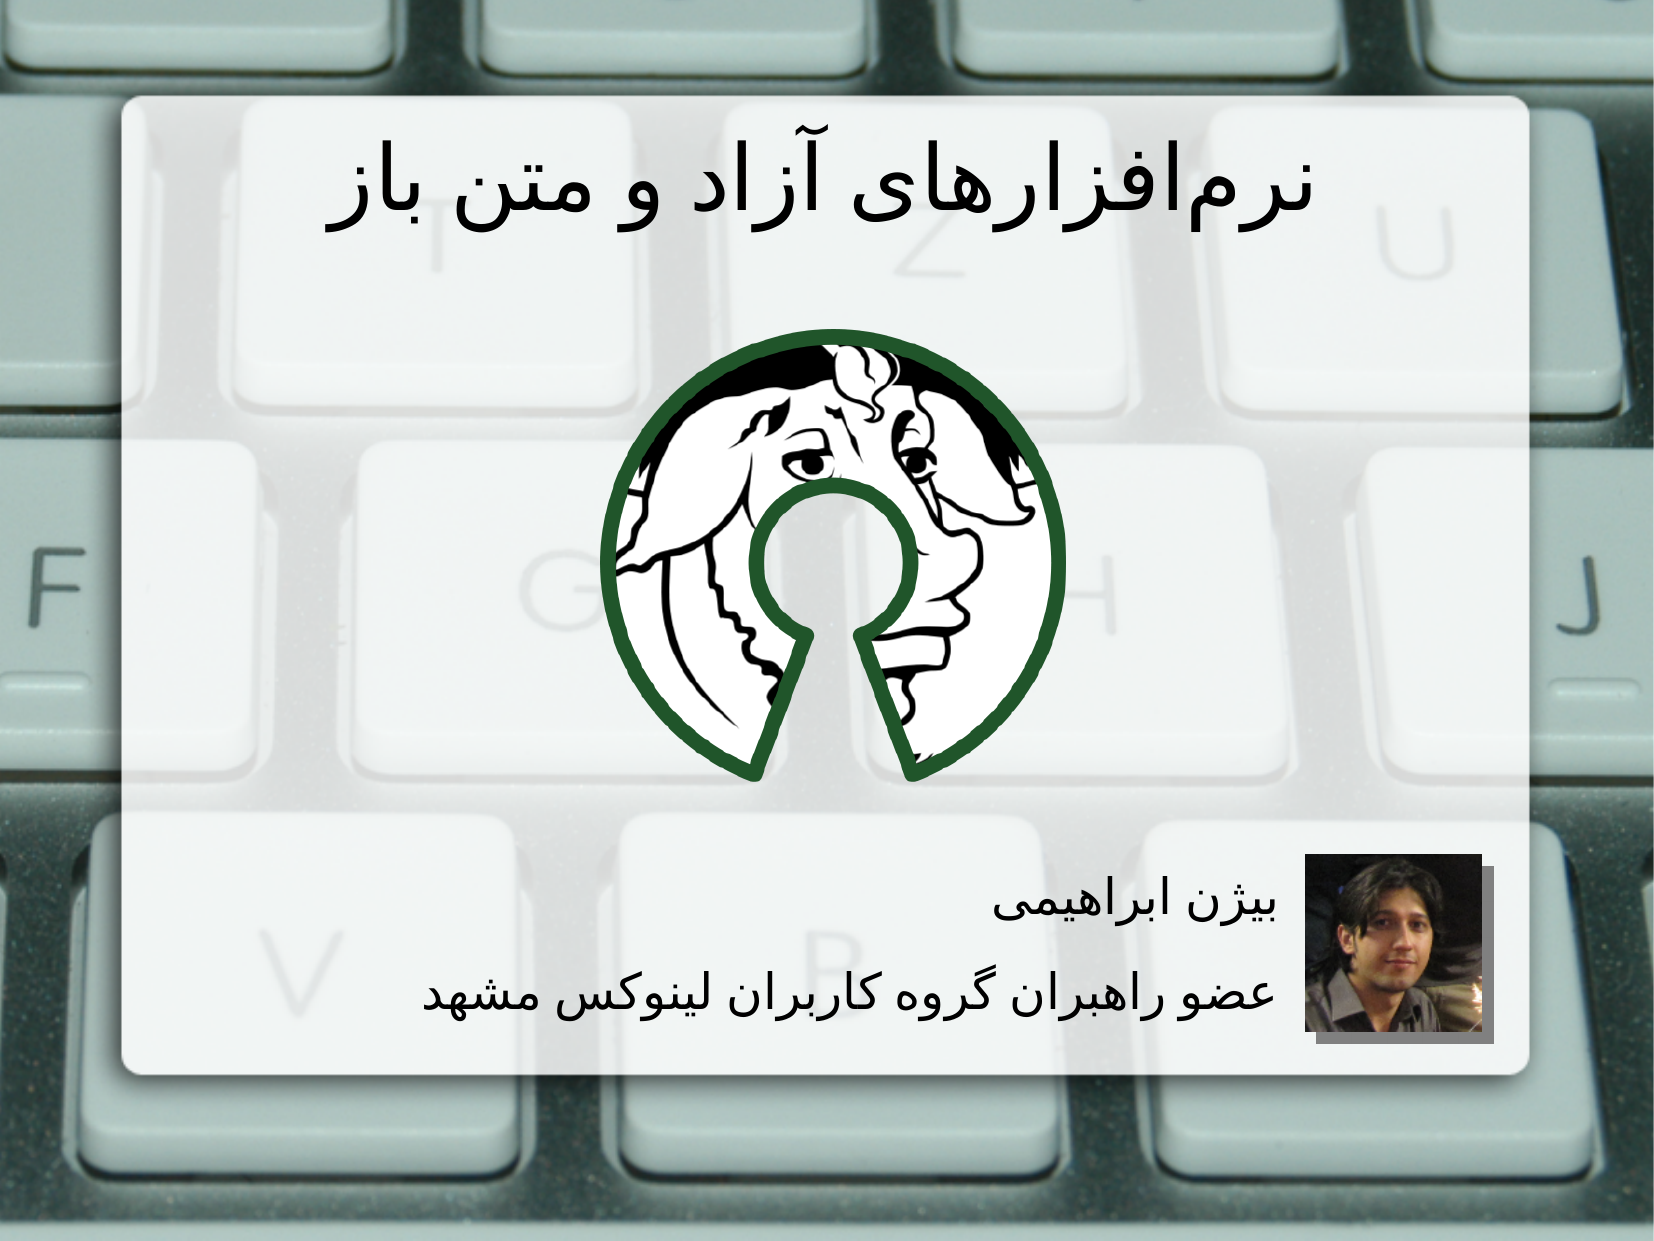

# نرم‌افزارهای آزاد و متن باز
بیژن ابراهیمی
عضو راهبران گروه کاربران لینوکس مشهد